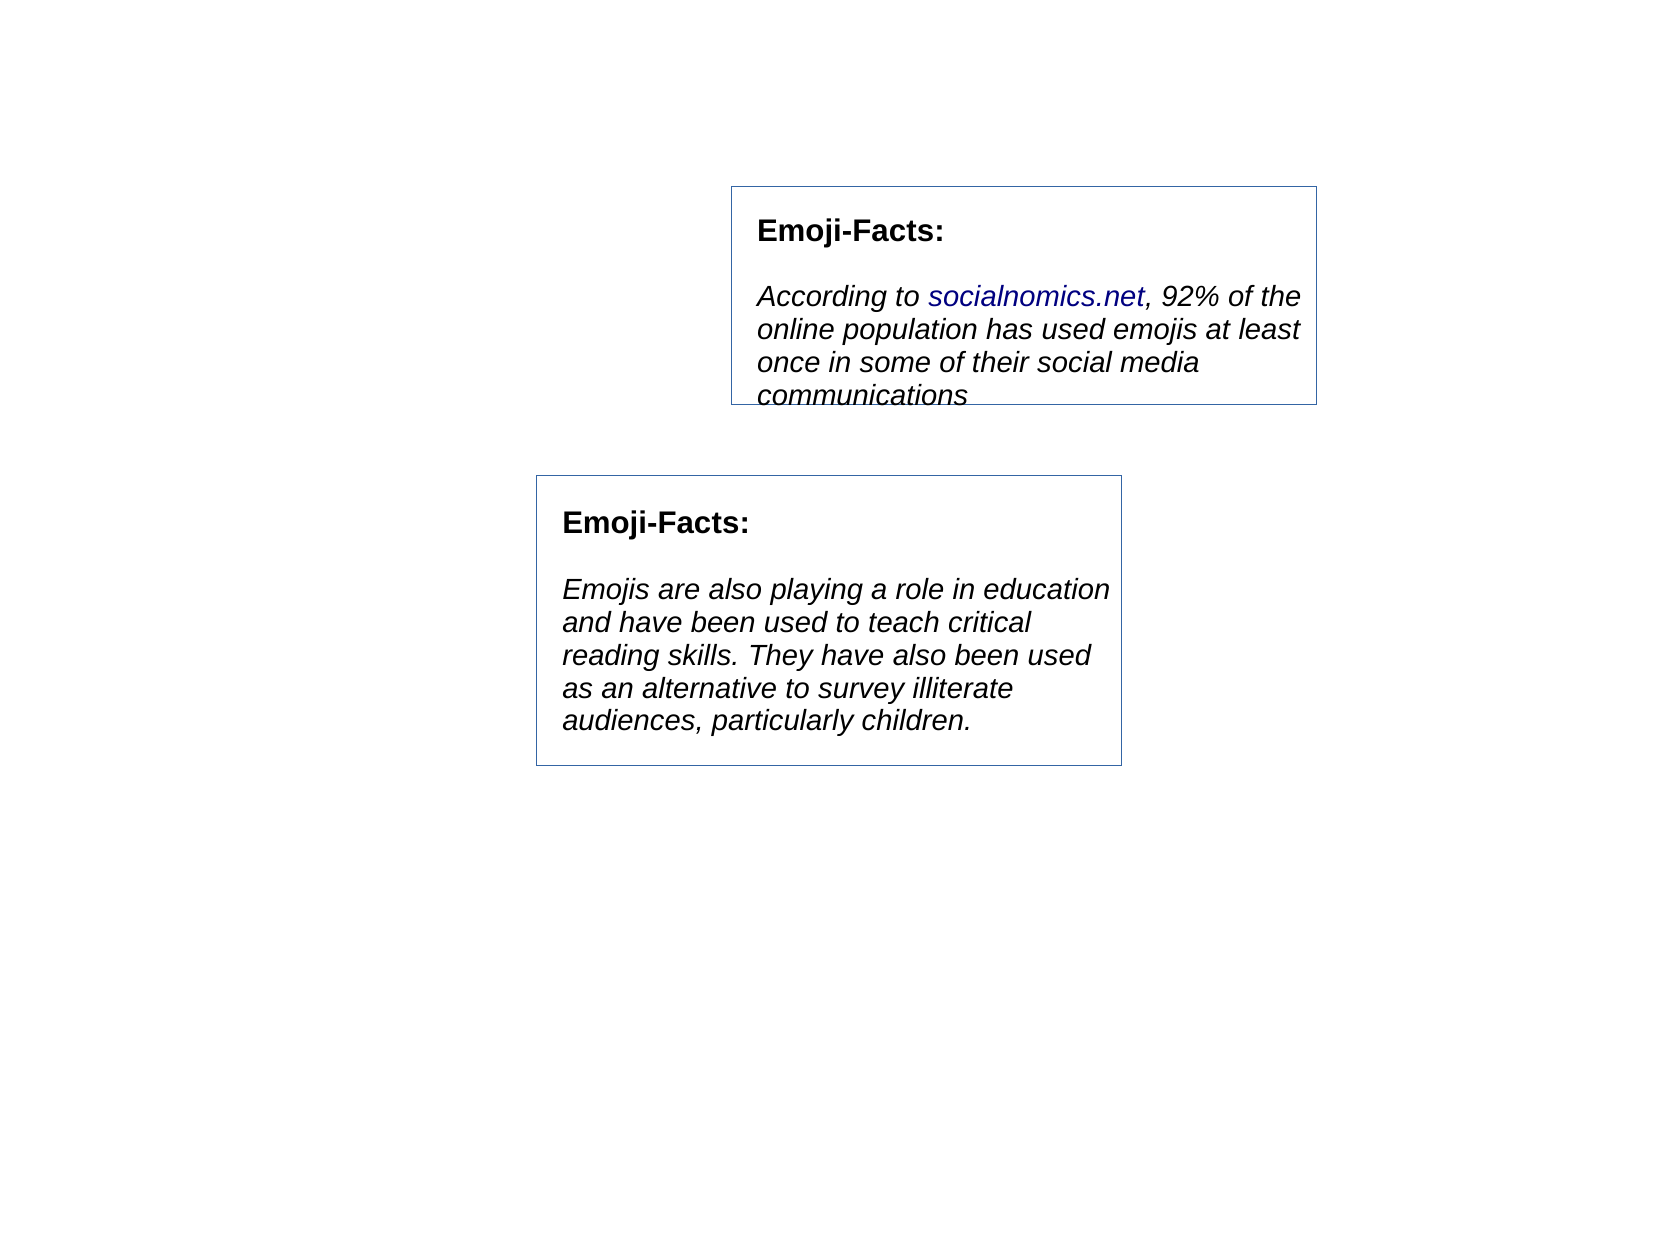

Emoji-Facts:
According to socialnomics.net, 92% of the
online population has used emojis at least
once in some of their social media
communications
Emoji-Facts:
Emojis are also playing a role in education and have been used to teach critical reading skills. They have also been used as an alternative to survey illiterate audiences, particularly children.